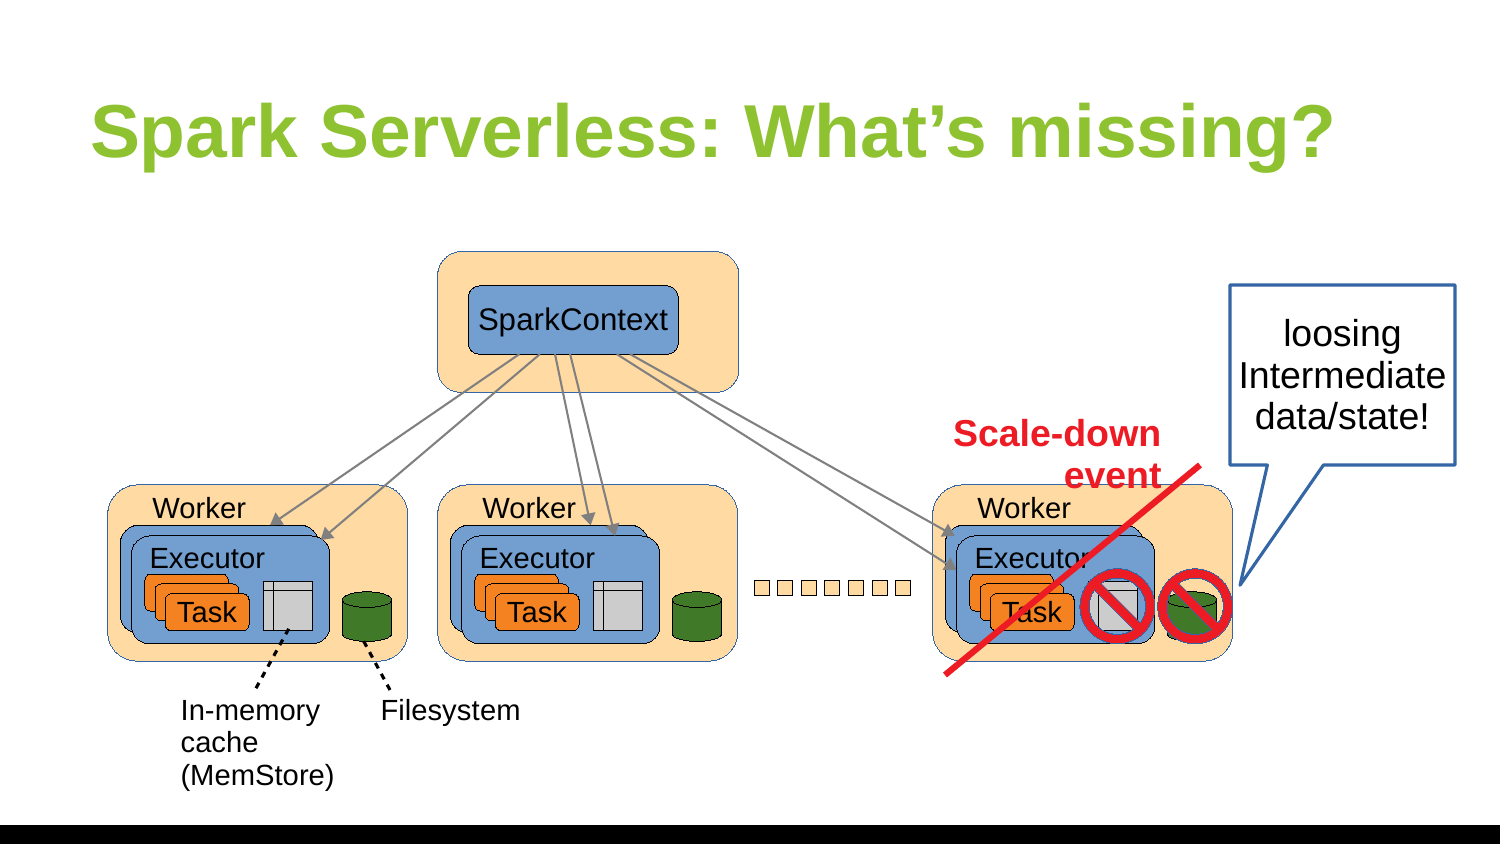

#
Spark Serverless: What’s missing?
loosing
Intermediate
data/state!
SparkContext
Scale-down
event
Worker
Executor
Task
Worker
Executor
Task
Worker
Executor
Task
In-memory
cache
(MemStore)
Filesystem